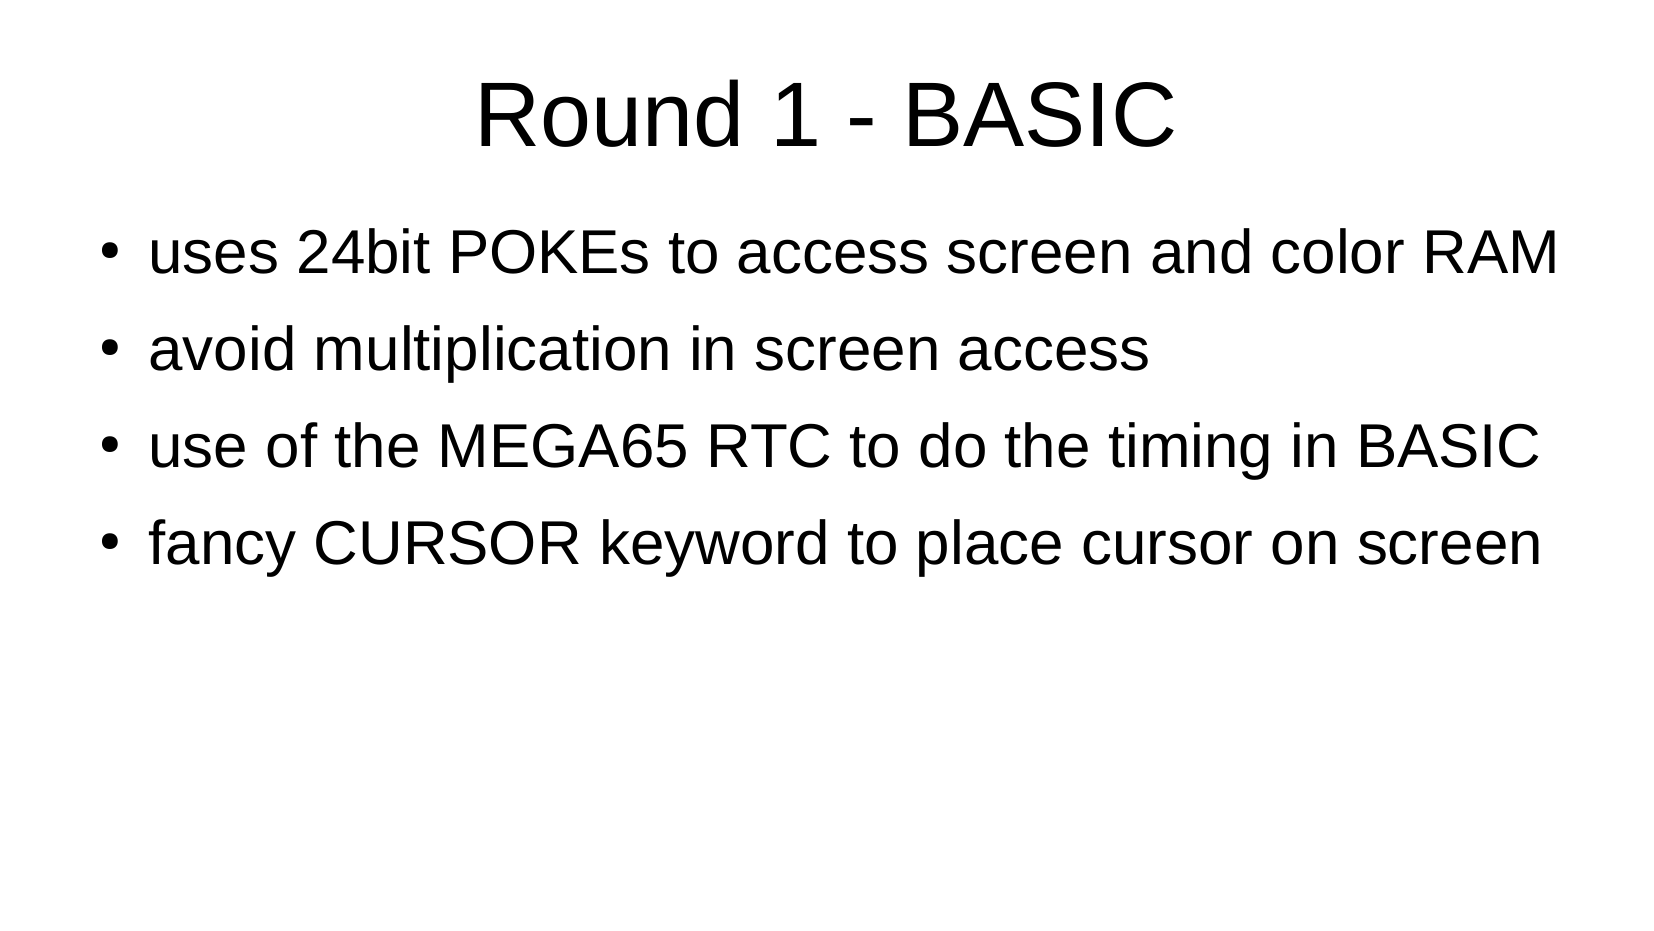

# Round 1 - BASIC
uses 24bit POKEs to access screen and color RAM
avoid multiplication in screen access
use of the MEGA65 RTC to do the timing in BASIC
fancy CURSOR keyword to place cursor on screen